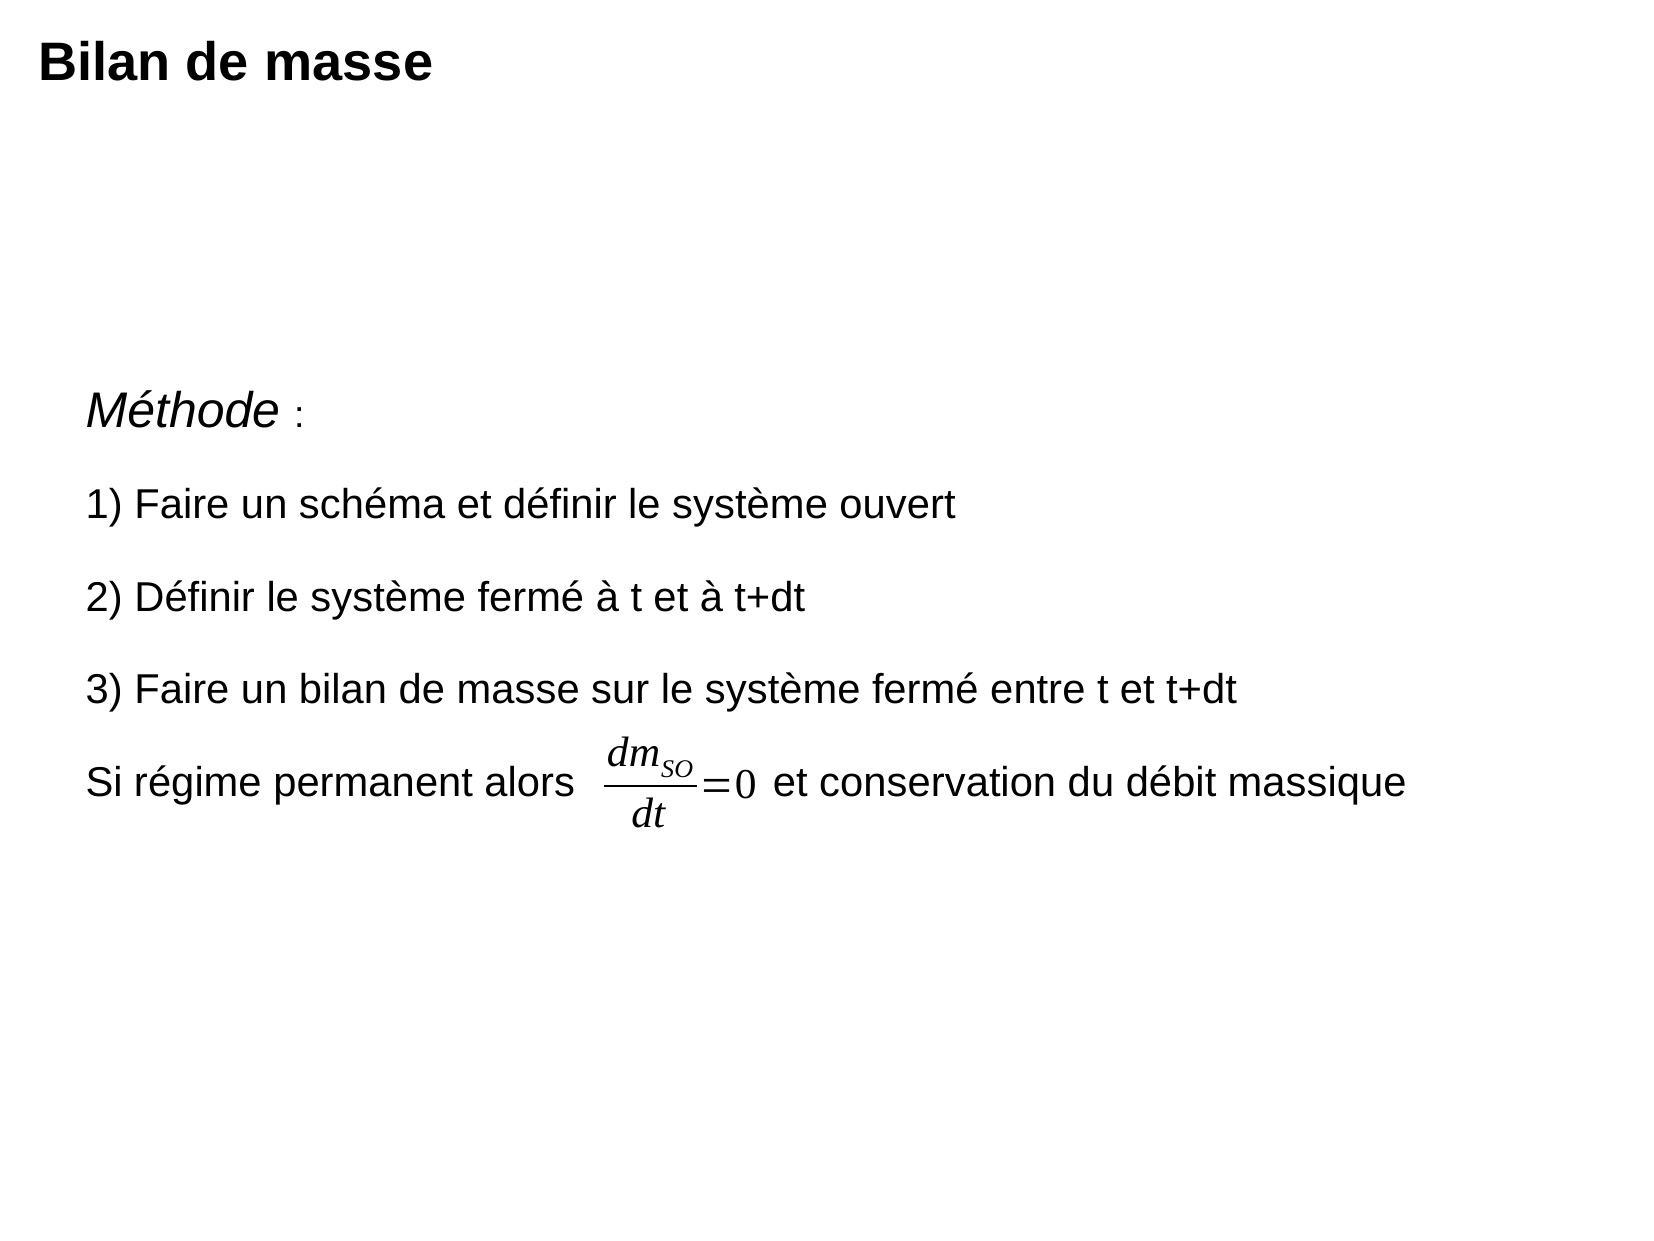

Bilan de masse
Méthode :
1) Faire un schéma et définir le système ouvert
2) Définir le système fermé à t et à t+dt
3) Faire un bilan de masse sur le système fermé entre t et t+dt
Si régime permanent alors 			 et conservation du débit massique